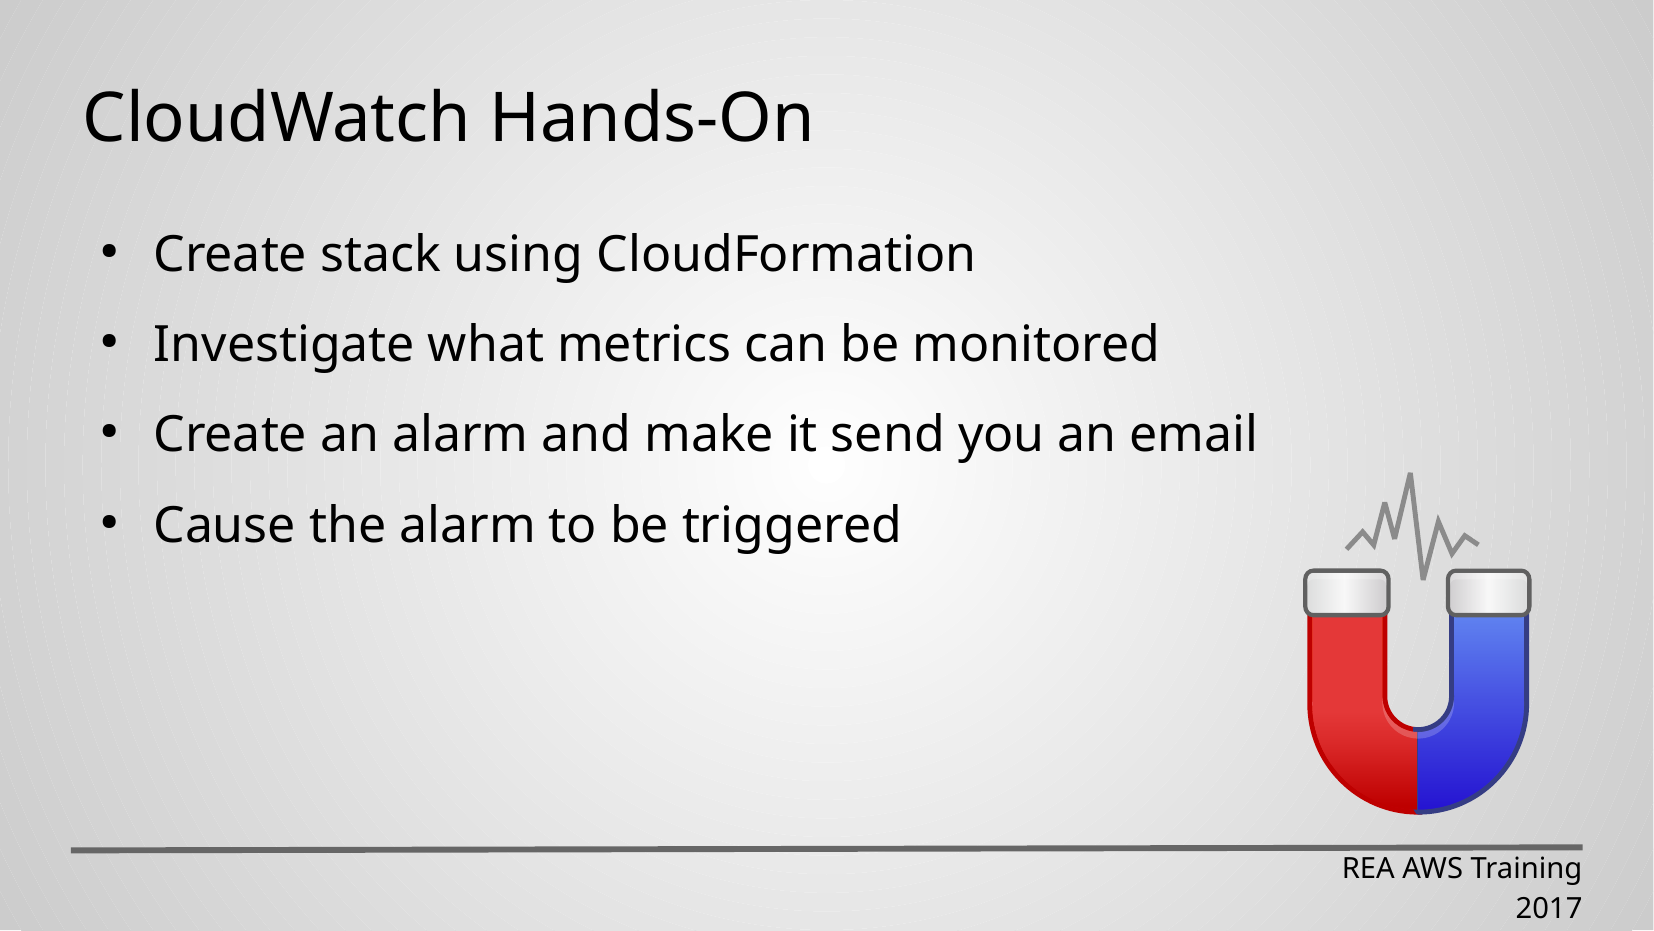

# CloudWatch Hands-On
Create stack using CloudFormation
Investigate what metrics can be monitored
Create an alarm and make it send you an email
Cause the alarm to be triggered